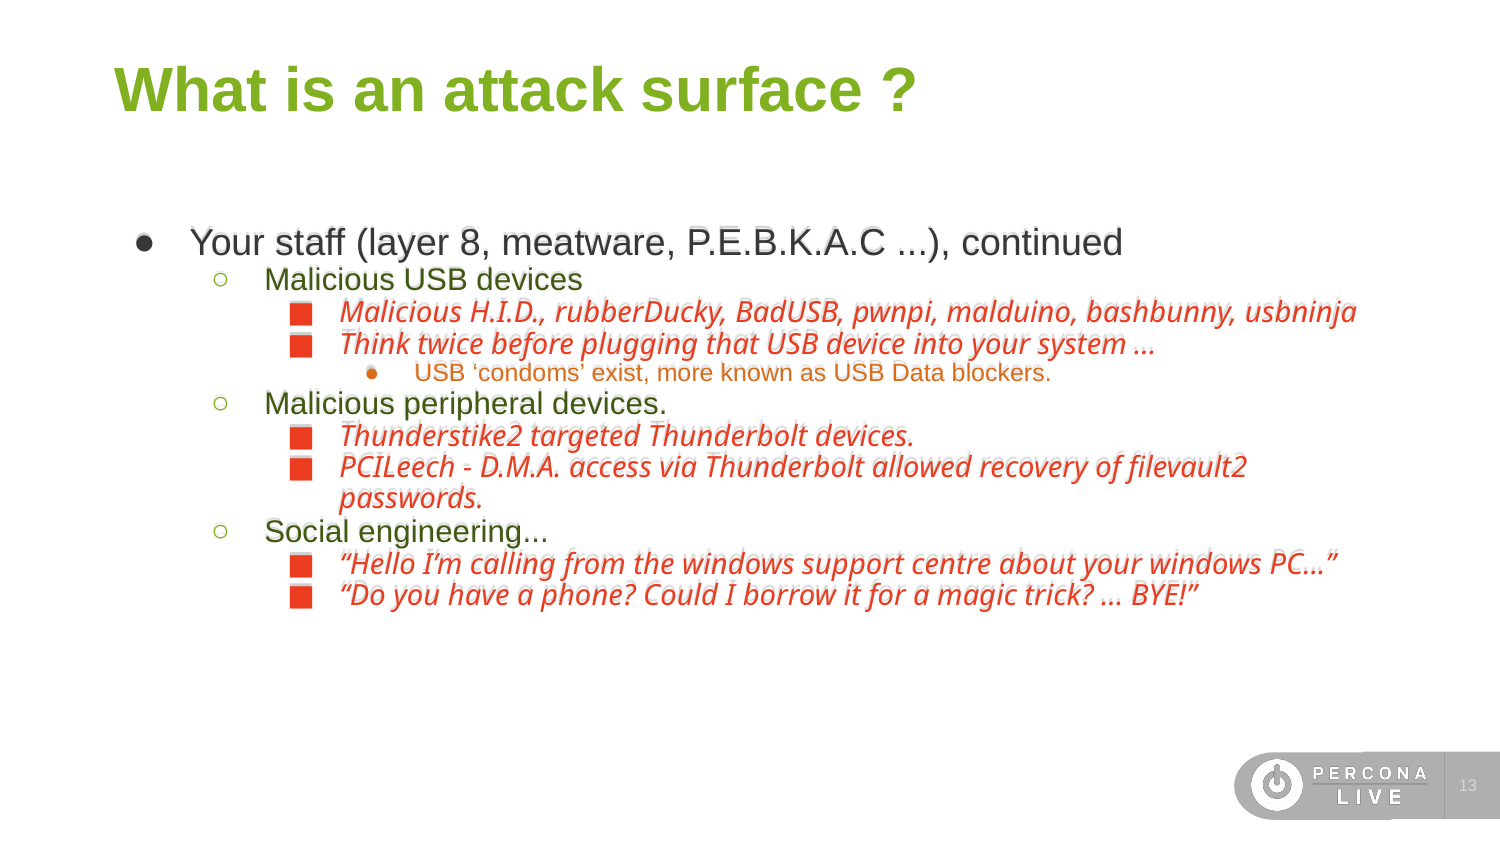

# What is an attack surface ?
Your staff (layer 8, meatware, P.E.B.K.A.C ...), continued
Malicious USB devices
Malicious H.I.D., rubberDucky, BadUSB, pwnpi, malduino, bashbunny, usbninja
Think twice before plugging that USB device into your system ...
USB ‘condoms’ exist, more known as USB Data blockers.
Malicious peripheral devices.
Thunderstike2 targeted Thunderbolt devices.
PCILeech - D.M.A. access via Thunderbolt allowed recovery of filevault2 passwords.
Social engineering...
“Hello I’m calling from the windows support centre about your windows PC...”
“Do you have a phone? Could I borrow it for a magic trick? ... BYE!”